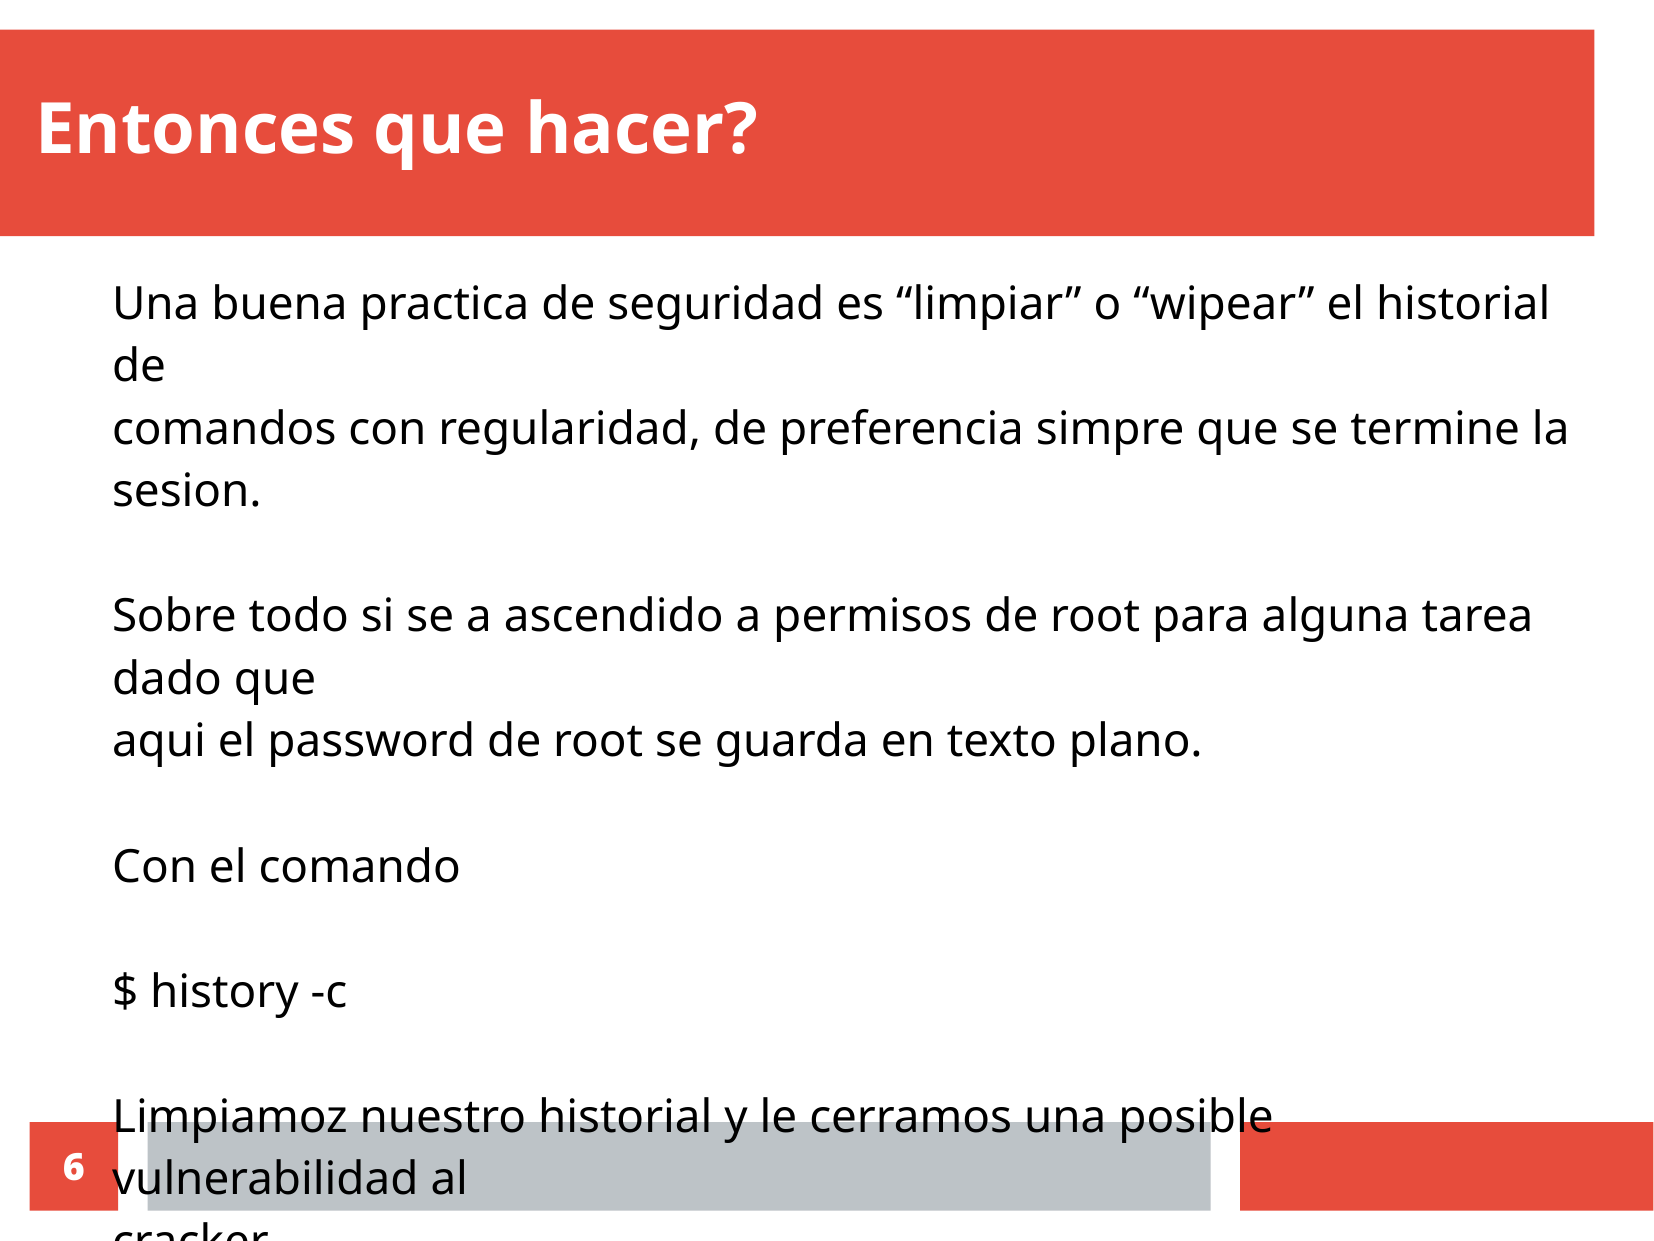

Entonces que hacer?
Una buena practica de seguridad es “limpiar” o “wipear” el historial de
comandos con regularidad, de preferencia simpre que se termine la sesion.
Sobre todo si se a ascendido a permisos de root para alguna tarea dado que
aqui el password de root se guarda en texto plano.
Con el comando
$ history -c
Limpiamoz nuestro historial y le cerramos una posible vulnerabilidad al
cracker.
6